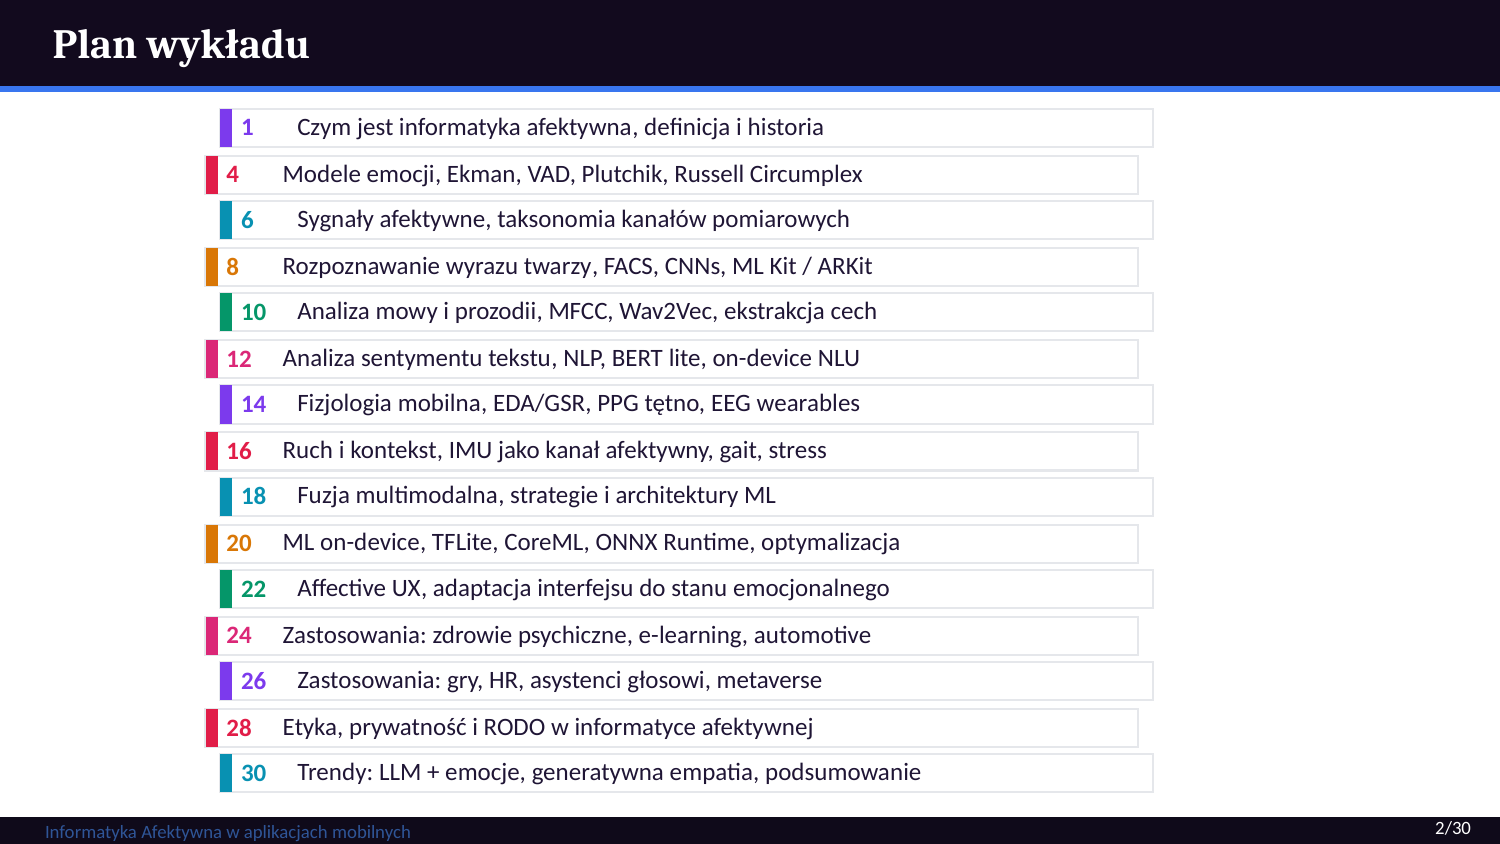

Plan wykładu
Czym jest informatyka afektywna, definicja i historia
1
Modele emocji, Ekman, VAD, Plutchik, Russell Circumplex
4
Sygnały afektywne, taksonomia kanałów pomiarowych
6
Rozpoznawanie wyrazu twarzy, FACS, CNNs, ML Kit / ARKit
8
Analiza mowy i prozodii, MFCC, Wav2Vec, ekstrakcja cech
10
Analiza sentymentu tekstu, NLP, BERT lite, on-device NLU
12
Fizjologia mobilna, EDA/GSR, PPG tętno, EEG wearables
14
Ruch i kontekst, IMU jako kanał afektywny, gait, stress
16
Fuzja multimodalna, strategie i architektury ML
18
ML on-device, TFLite, CoreML, ONNX Runtime, optymalizacja
20
Affective UX, adaptacja interfejsu do stanu emocjonalnego
22
Zastosowania: zdrowie psychiczne, e-learning, automotive
24
Zastosowania: gry, HR, asystenci głosowi, metaverse
26
Etyka, prywatność i RODO w informatyce afektywnej
28
Trendy: LLM + emocje, generatywna empatia, podsumowanie
30
Informatyka Afektywna w aplikacjach mobilnych